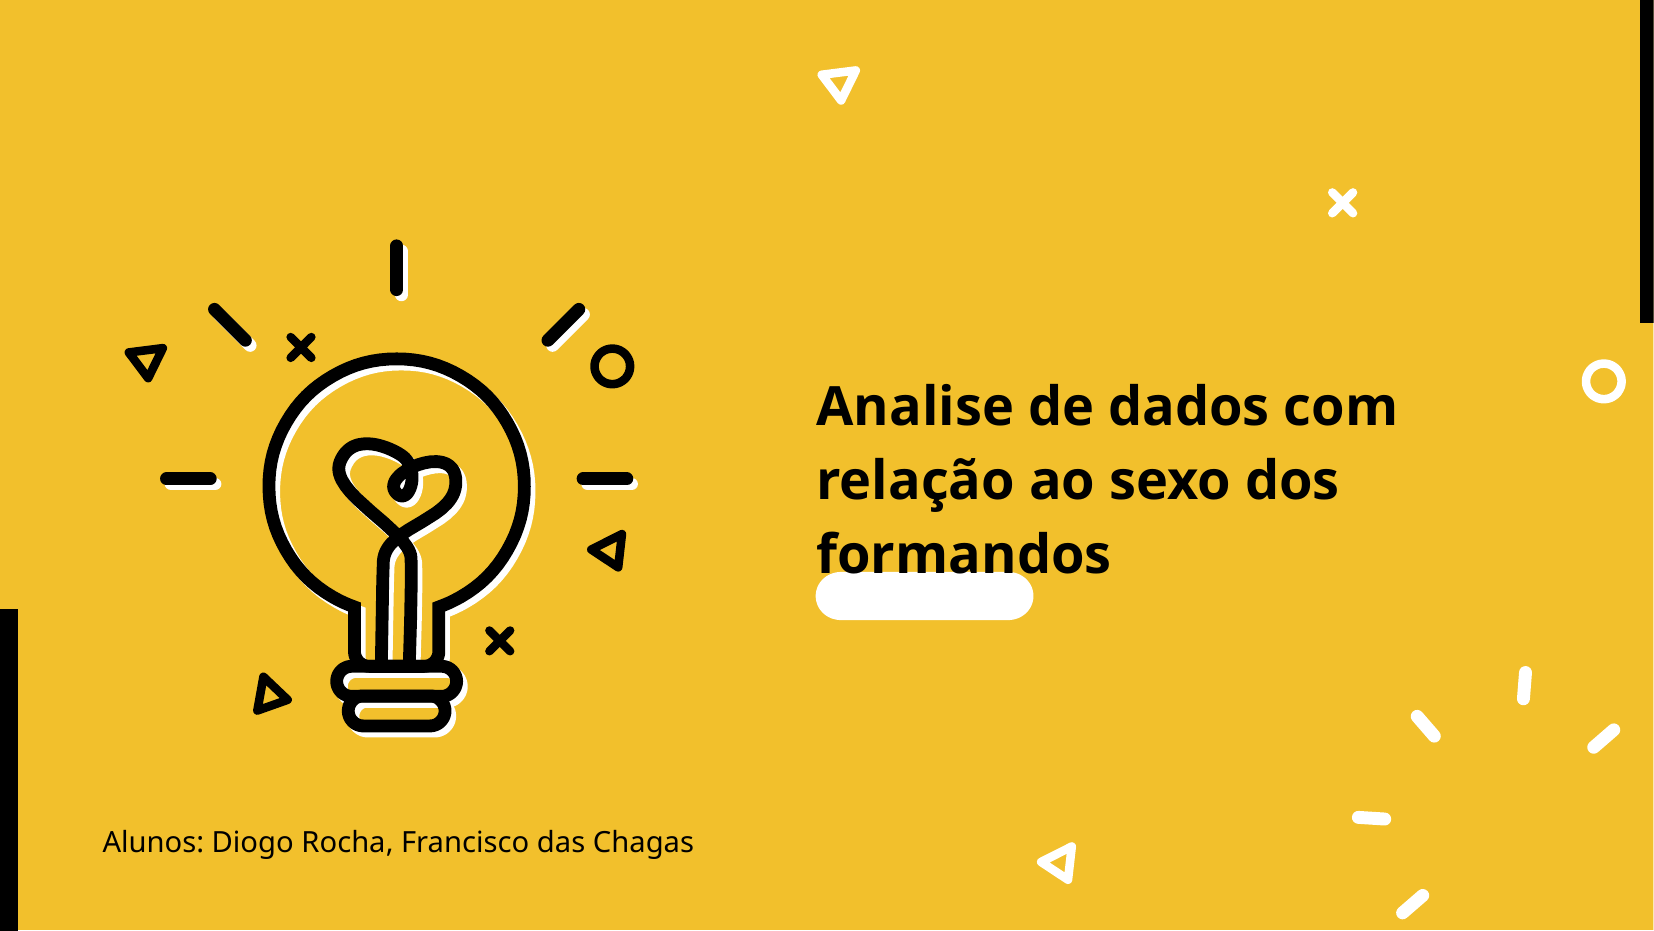

# Analise de dados com relação ao sexo dos formandos
Alunos: Diogo Rocha, Francisco das Chagas